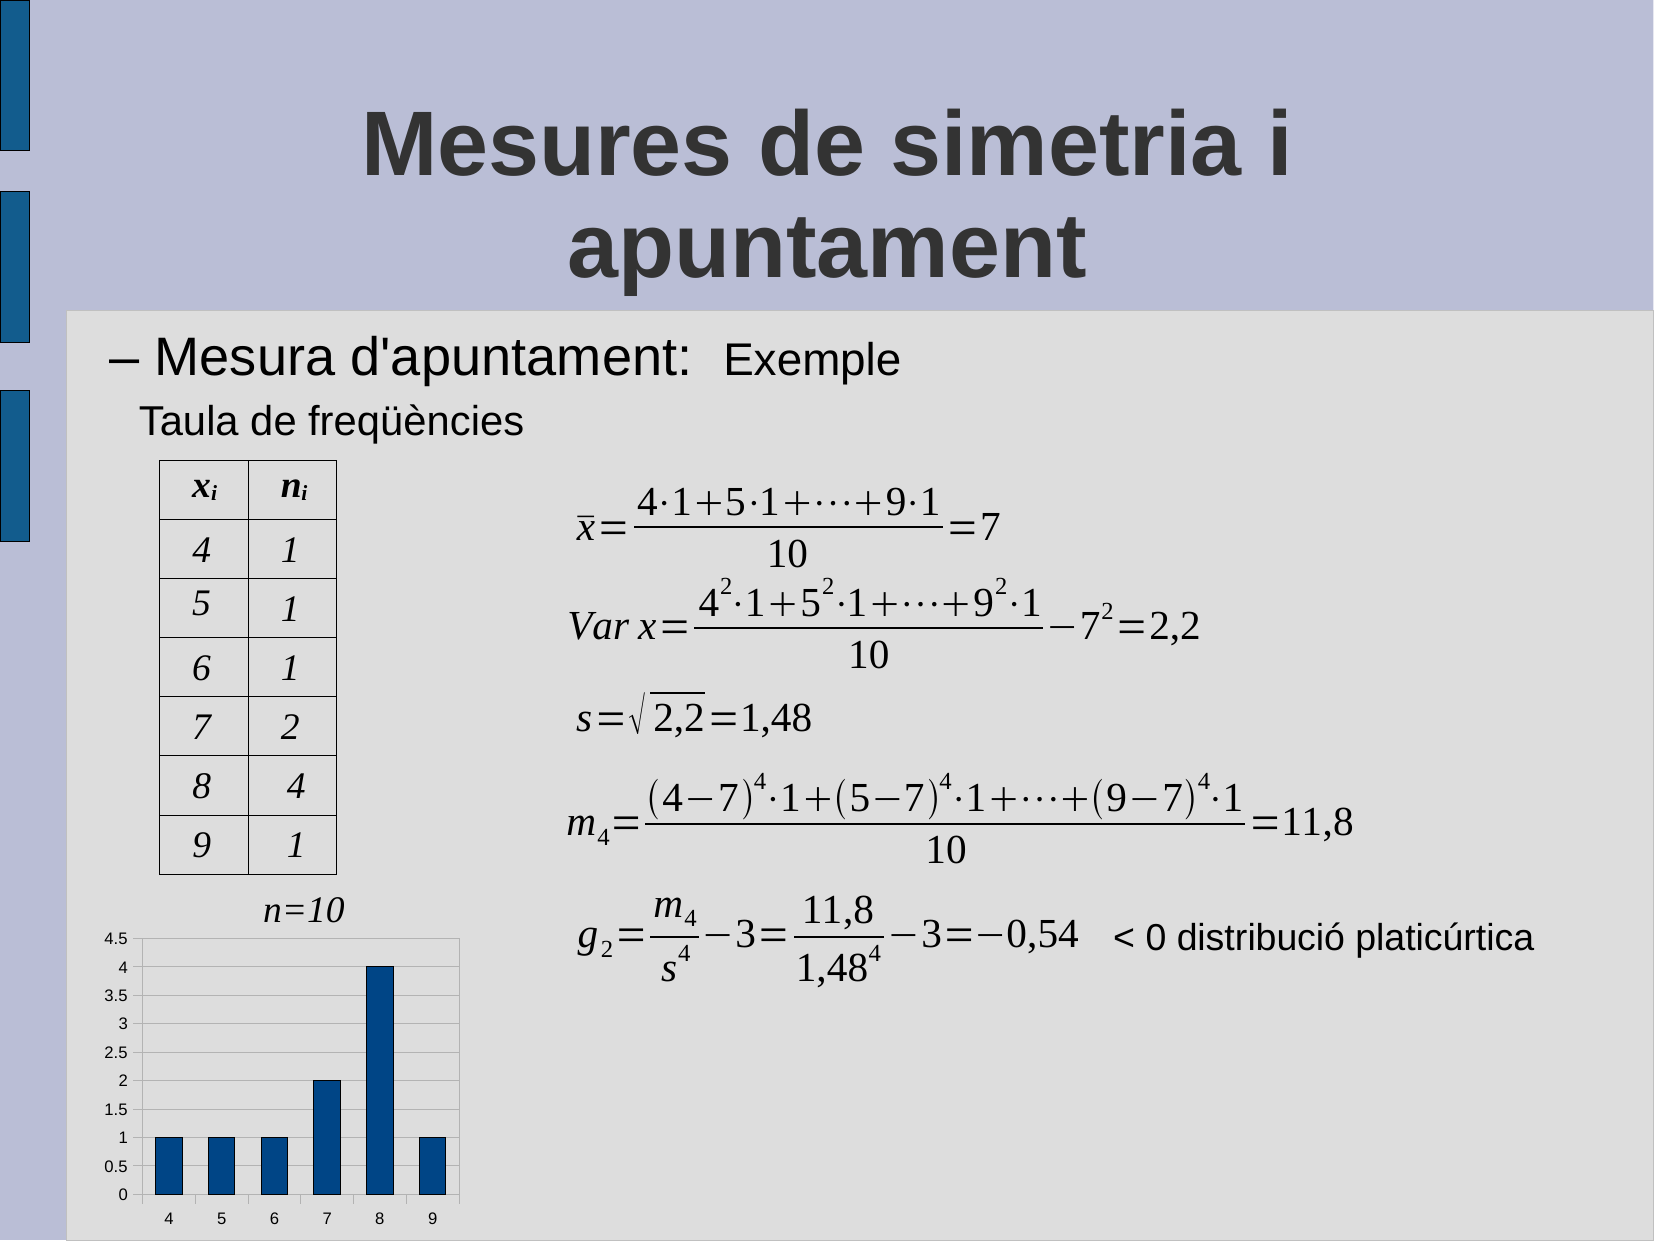

# Mesures de simetria i apuntament
– Mesura d'apuntament: Exemple
Taula de freqüències
xi
ni
1
4
5
1
6
1
7
2
8
4
9
1
n=10
< 0 distribució platicúrtica
### Chart
| Category | Columna 1 |
|---|---|
| 4 | 1.0 |
| 5 | 1.0 |
| 6 | 1.0 |
| 7 | 2.0 |
| 8 | 4.0 |
| 9 | 1.0 |